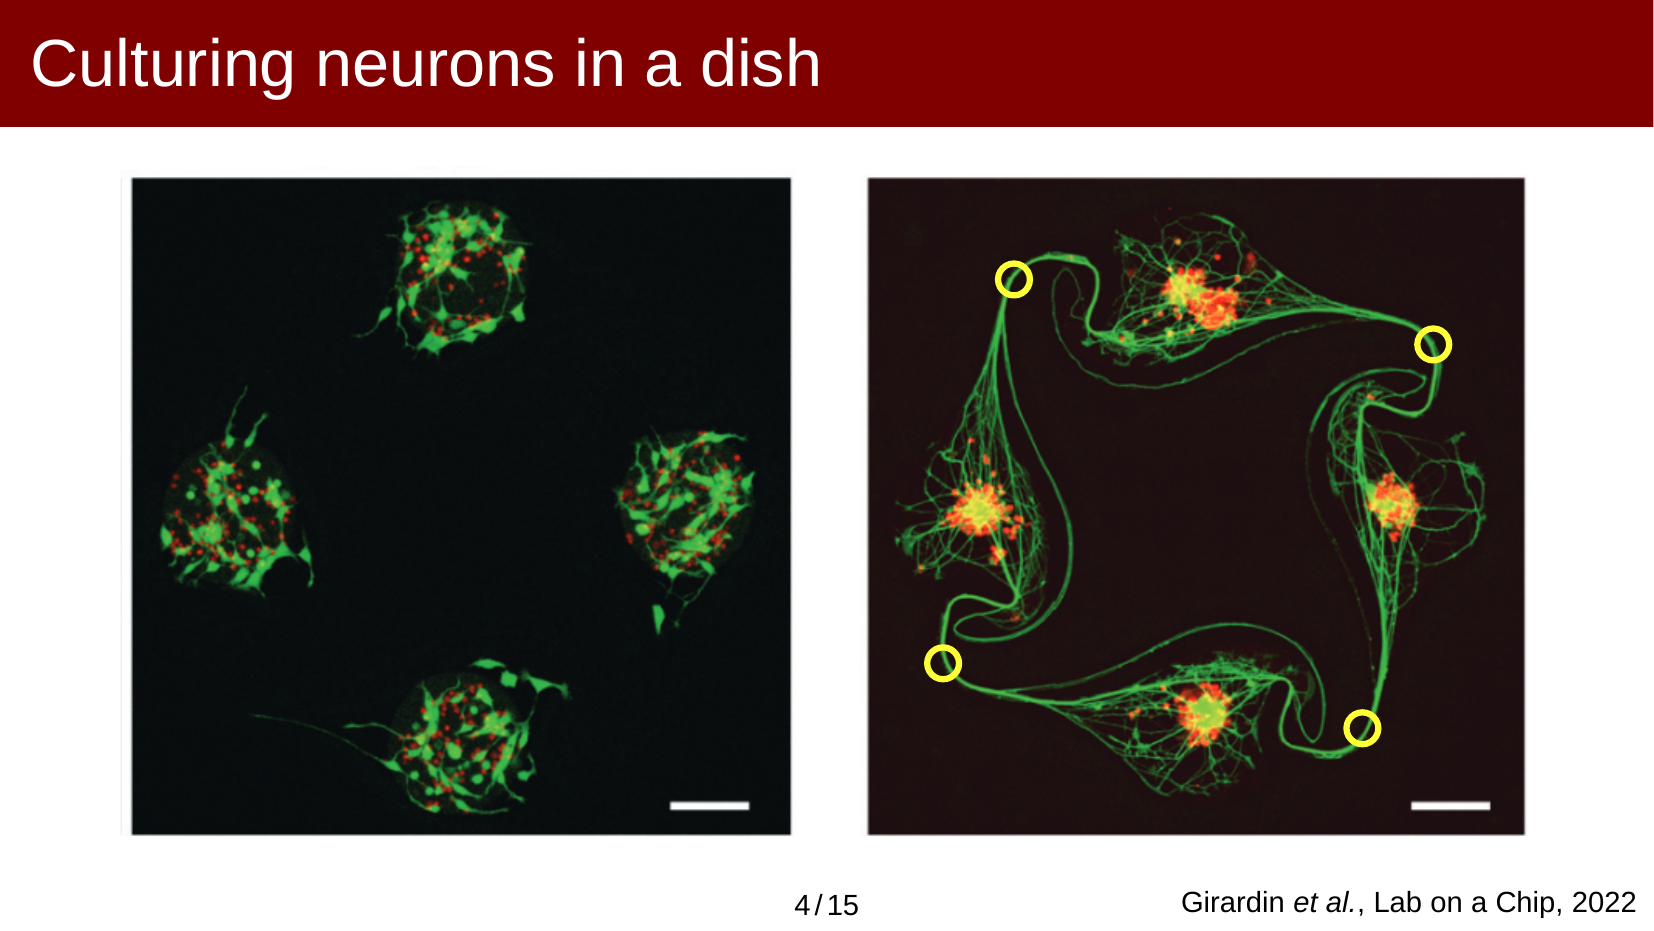

Culturing neurons in a dish
Girardin et al., Lab on a Chip, 2022